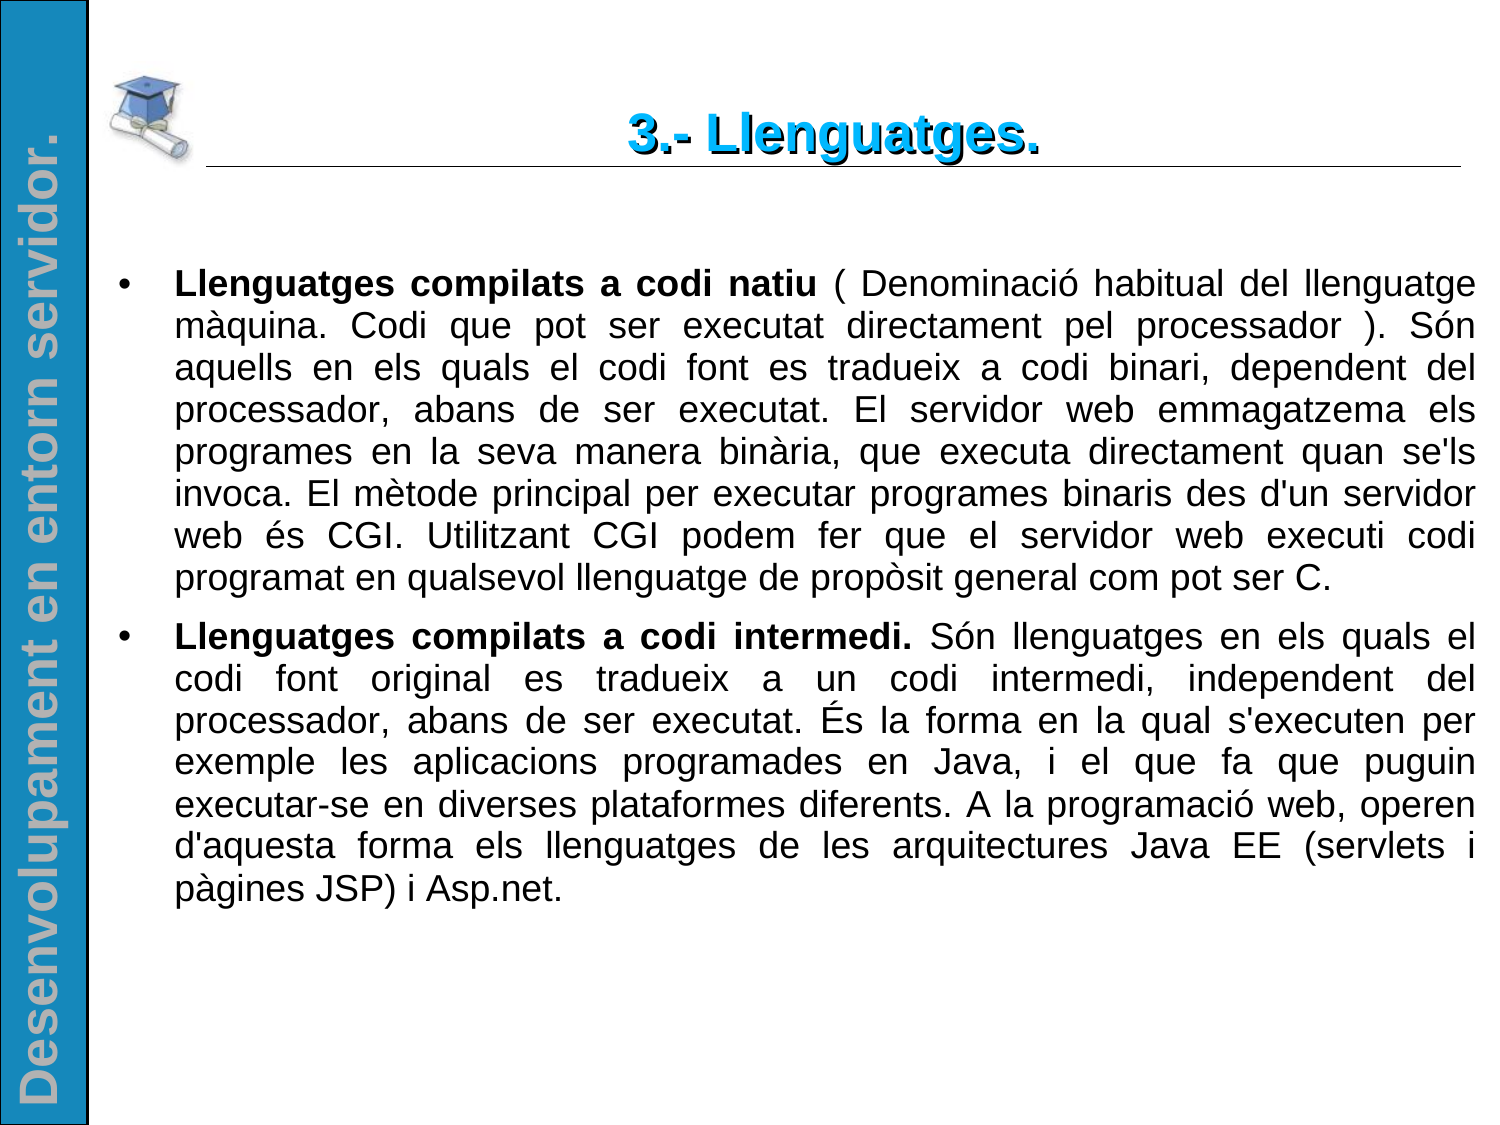

# 3.- Llenguatges.
Llenguatges compilats a codi natiu ( Denominació habitual del llenguatge màquina. Codi que pot ser executat directament pel processador ). Són aquells en els quals el codi font es tradueix a codi binari, dependent del processador, abans de ser executat. El servidor web emmagatzema els programes en la seva manera binària, que executa directament quan se'ls invoca. El mètode principal per executar programes binaris des d'un servidor web és CGI. Utilitzant CGI podem fer que el servidor web executi codi programat en qualsevol llenguatge de propòsit general com pot ser C.
Llenguatges compilats a codi intermedi. Són llenguatges en els quals el codi font original es tradueix a un codi intermedi, independent del processador, abans de ser executat. És la forma en la qual s'executen per exemple les aplicacions programades en Java, i el que fa que puguin executar-se en diverses plataformes diferents. A la programació web, operen d'aquesta forma els llenguatges de les arquitectures Java EE (servlets i pàgines JSP) i Asp.net.